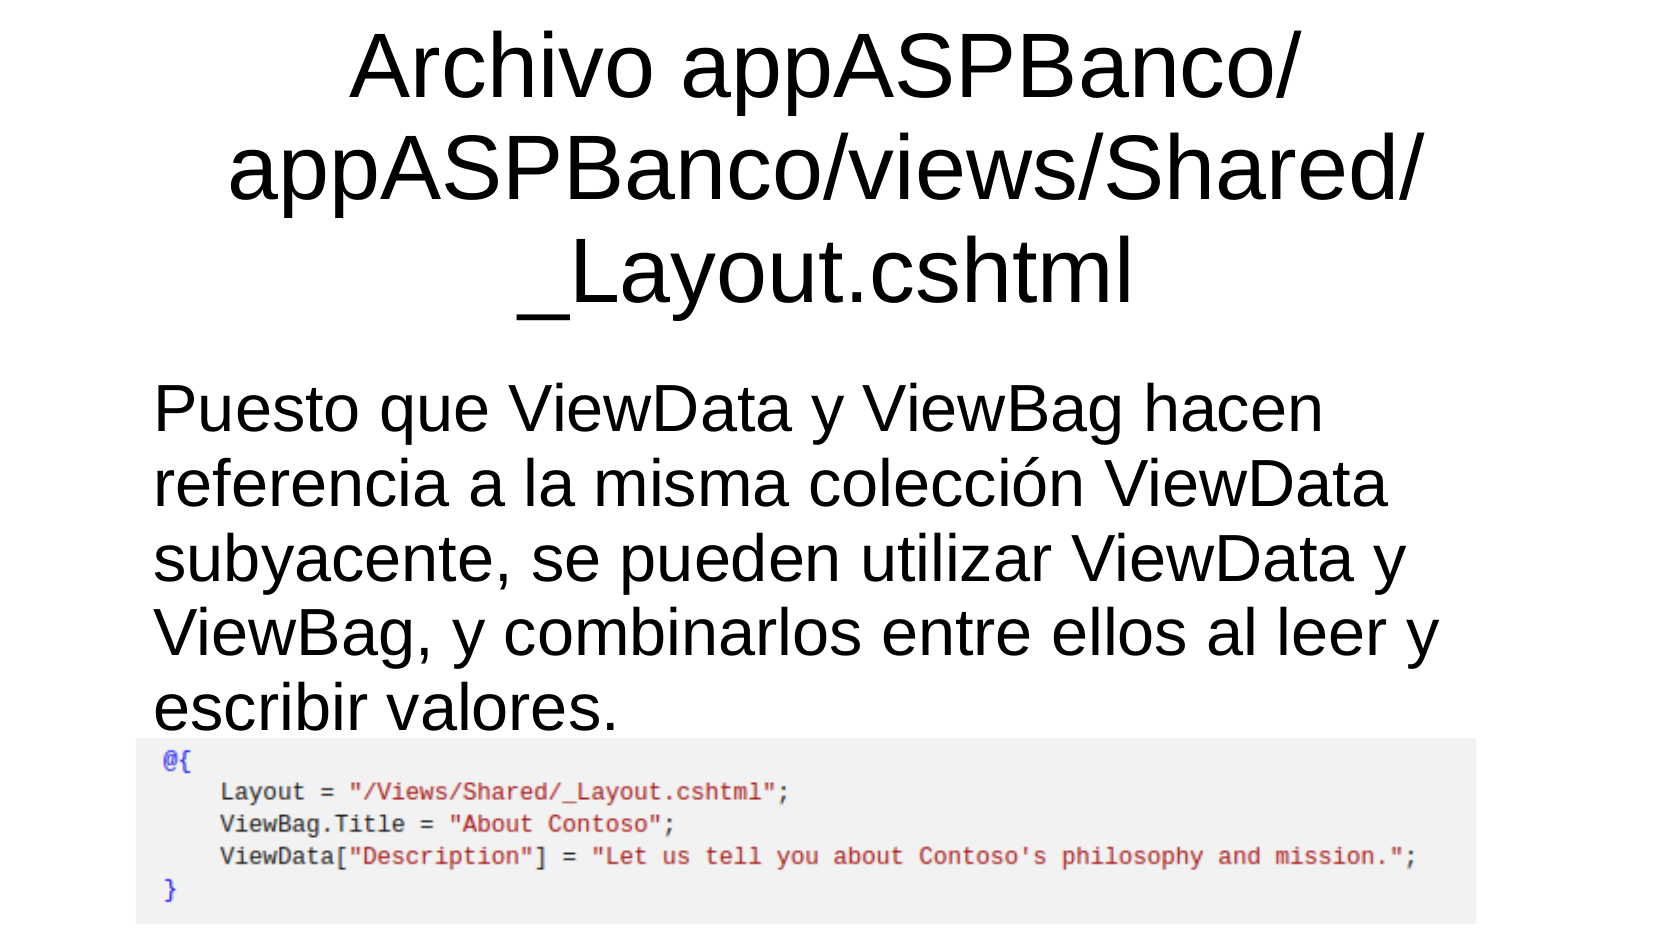

# Archivo appASPBanco/ appASPBanco/views/Shared/ _Layout.cshtml
Puesto que ViewData y ViewBag hacen referencia a la misma colección ViewData subyacente, se pueden utilizar ViewData y ViewBag, y combinarlos entre ellos al leer y escribir valores.